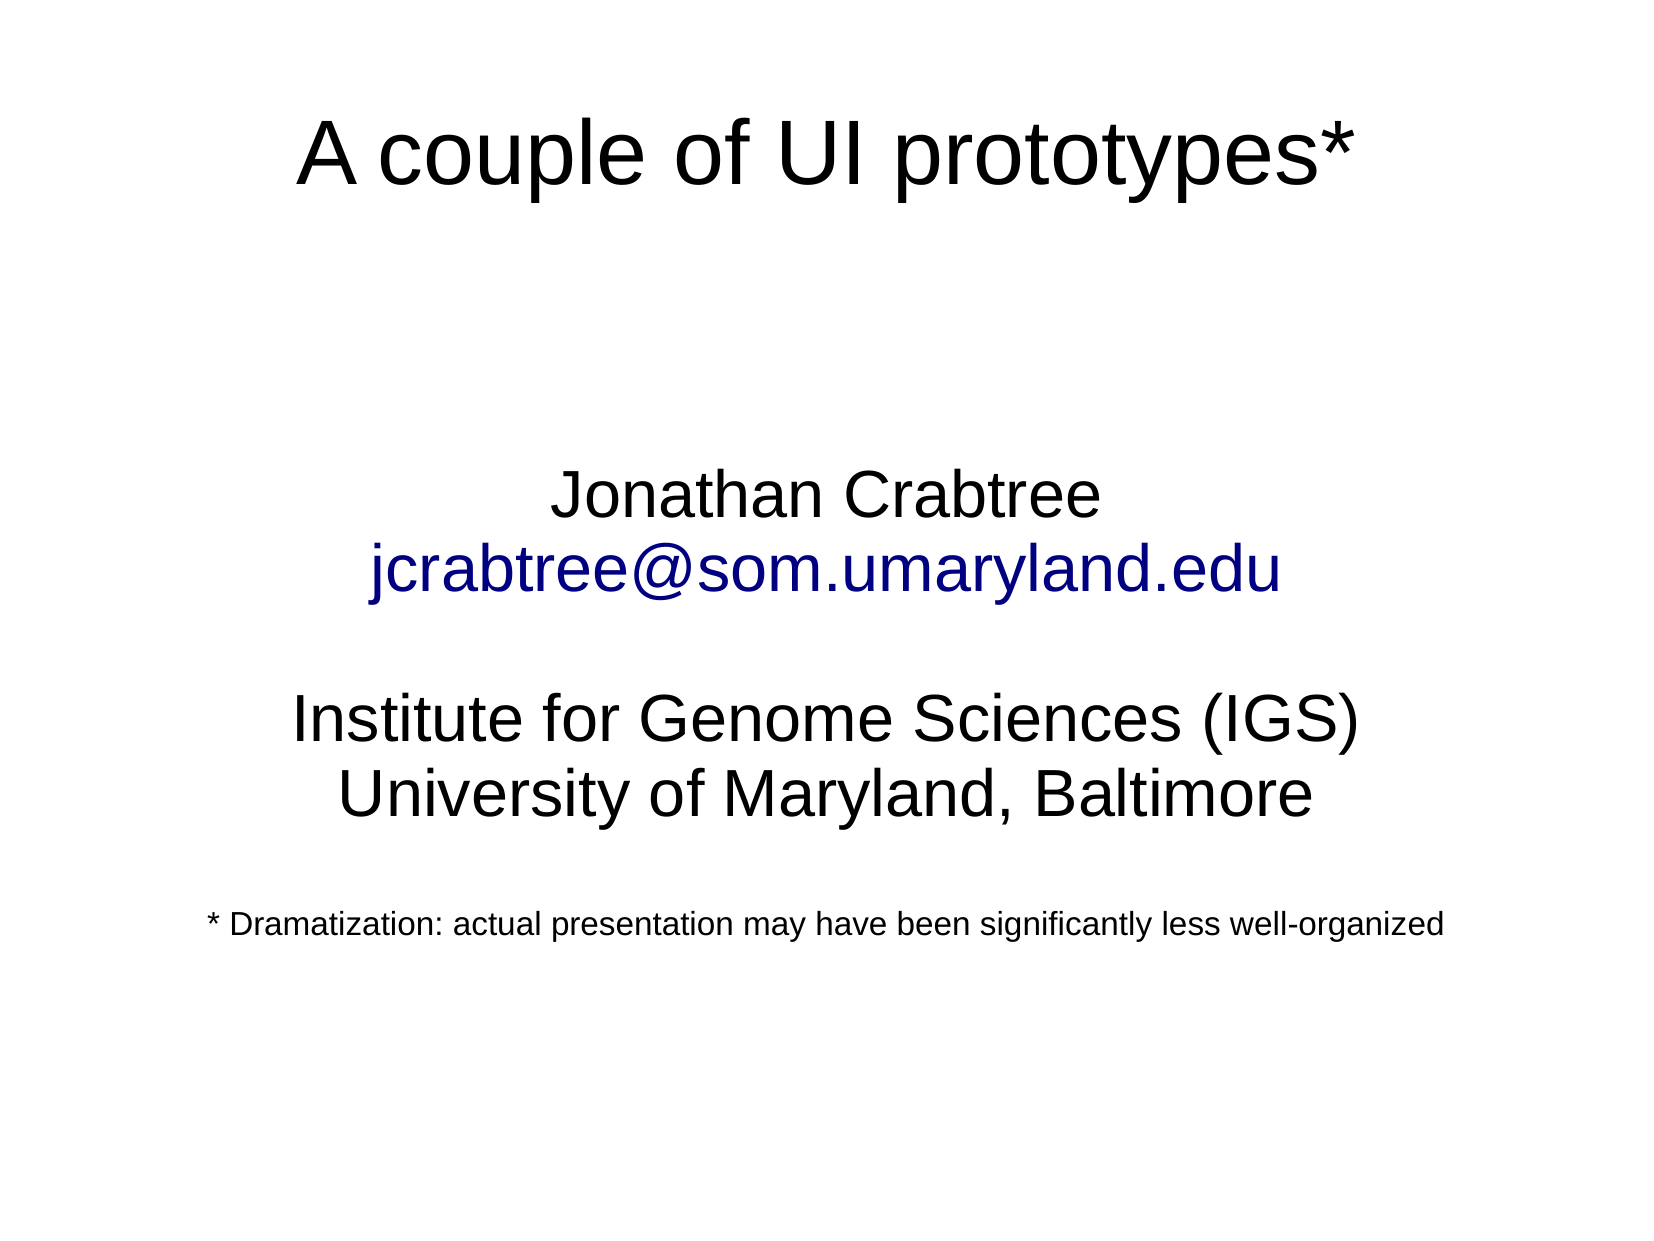

# A couple of UI prototypes*
Jonathan Crabtree
jcrabtree@som.umaryland.edu
Institute for Genome Sciences (IGS)
University of Maryland, Baltimore
* Dramatization: actual presentation may have been significantly less well-organized